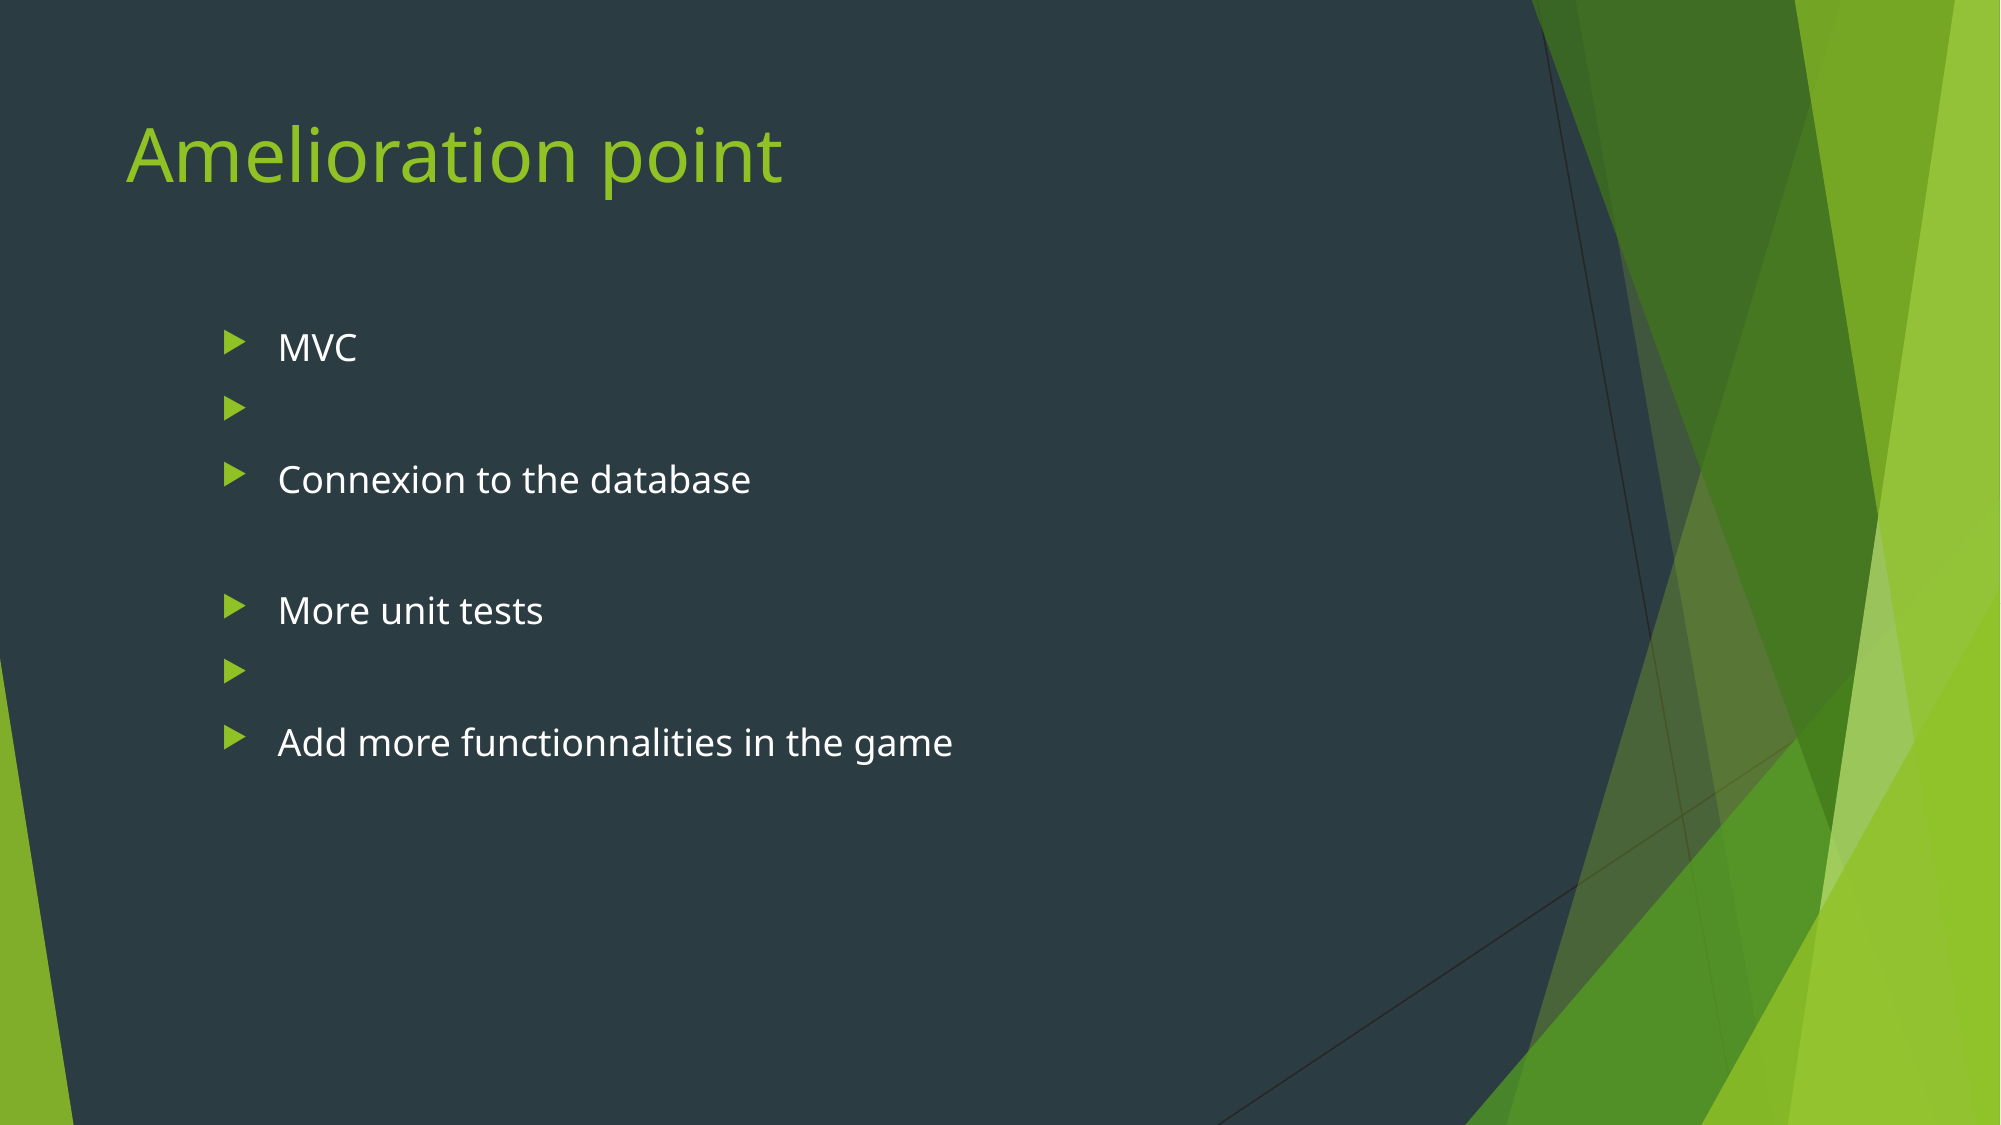

# Amelioration point
MVC
Connexion to the database
More unit tests
Add more functionnalities in the game